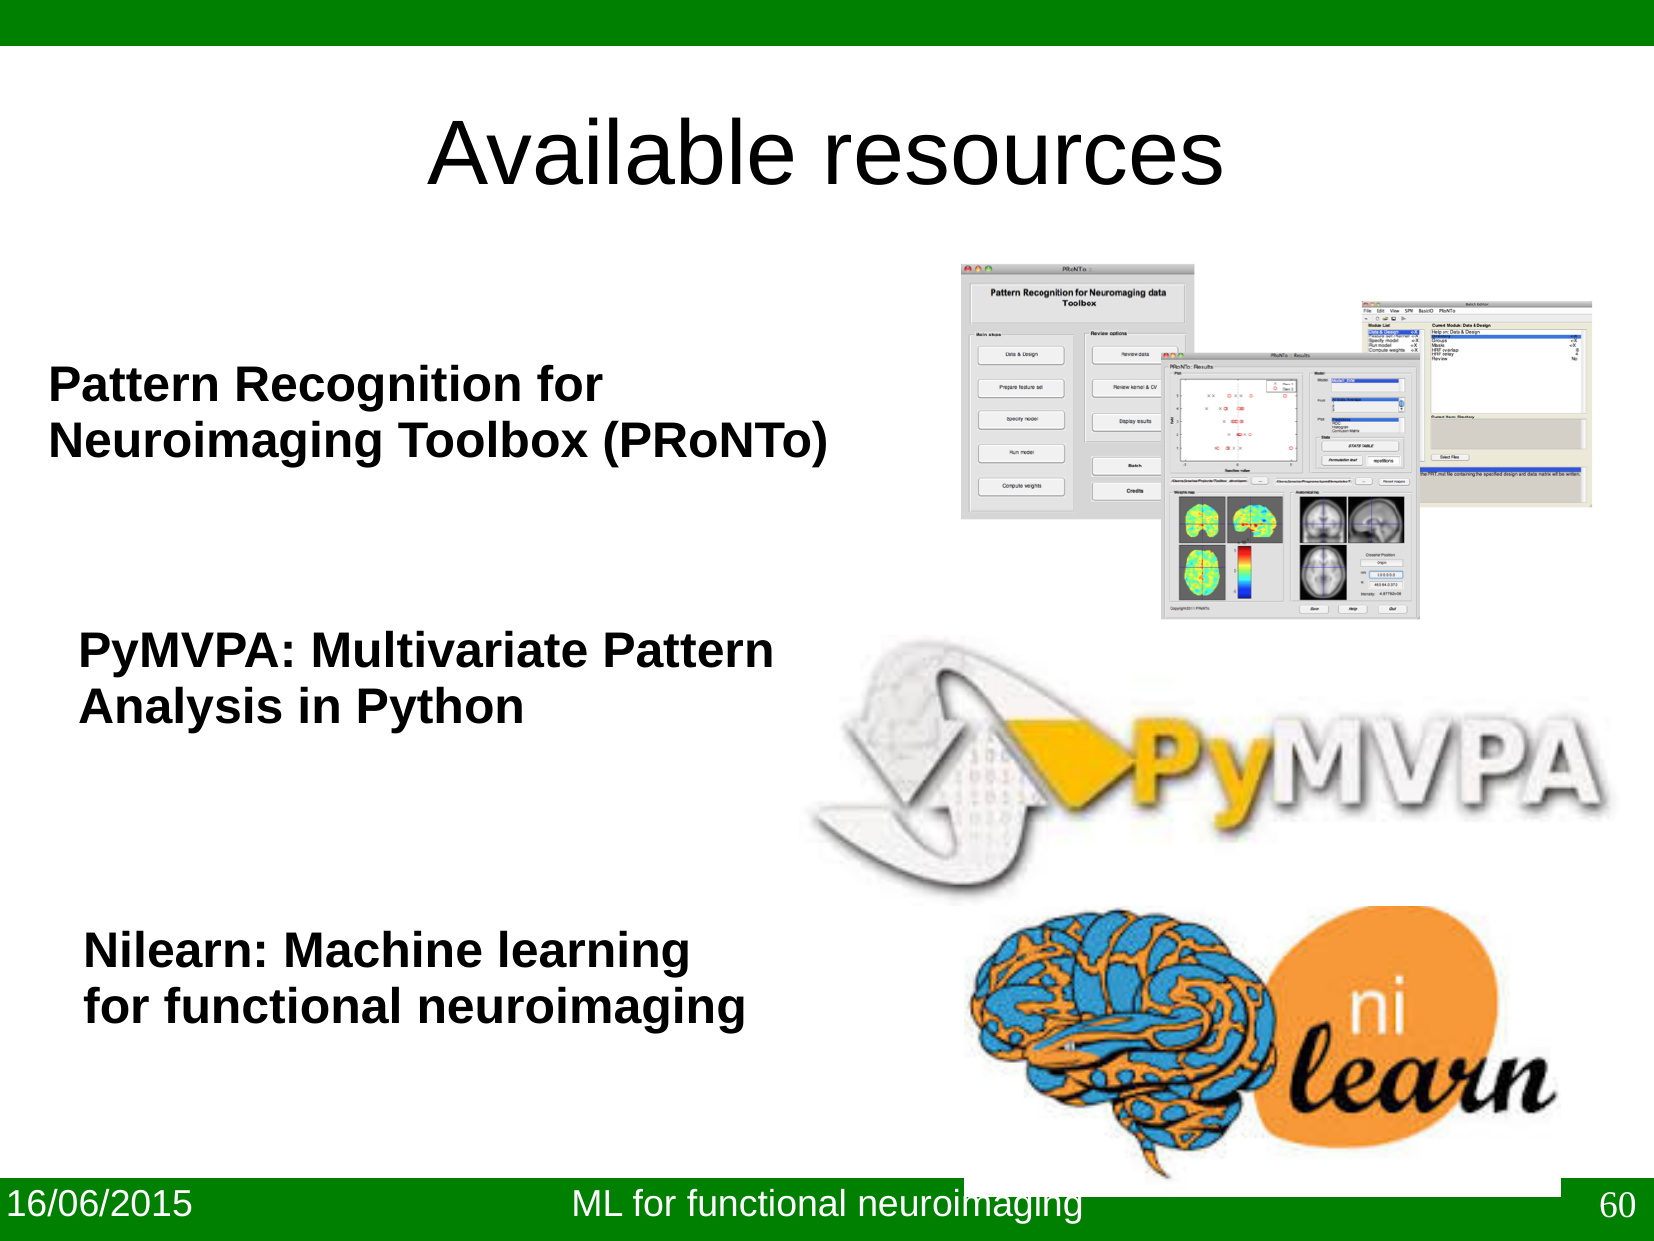

# Available resources
Pattern Recognition for Neuroimaging Toolbox (PRoNTo)
PyMVPA: Multivariate Pattern Analysis in Python
Nilearn: Machine learning for functional neuroimaging
60